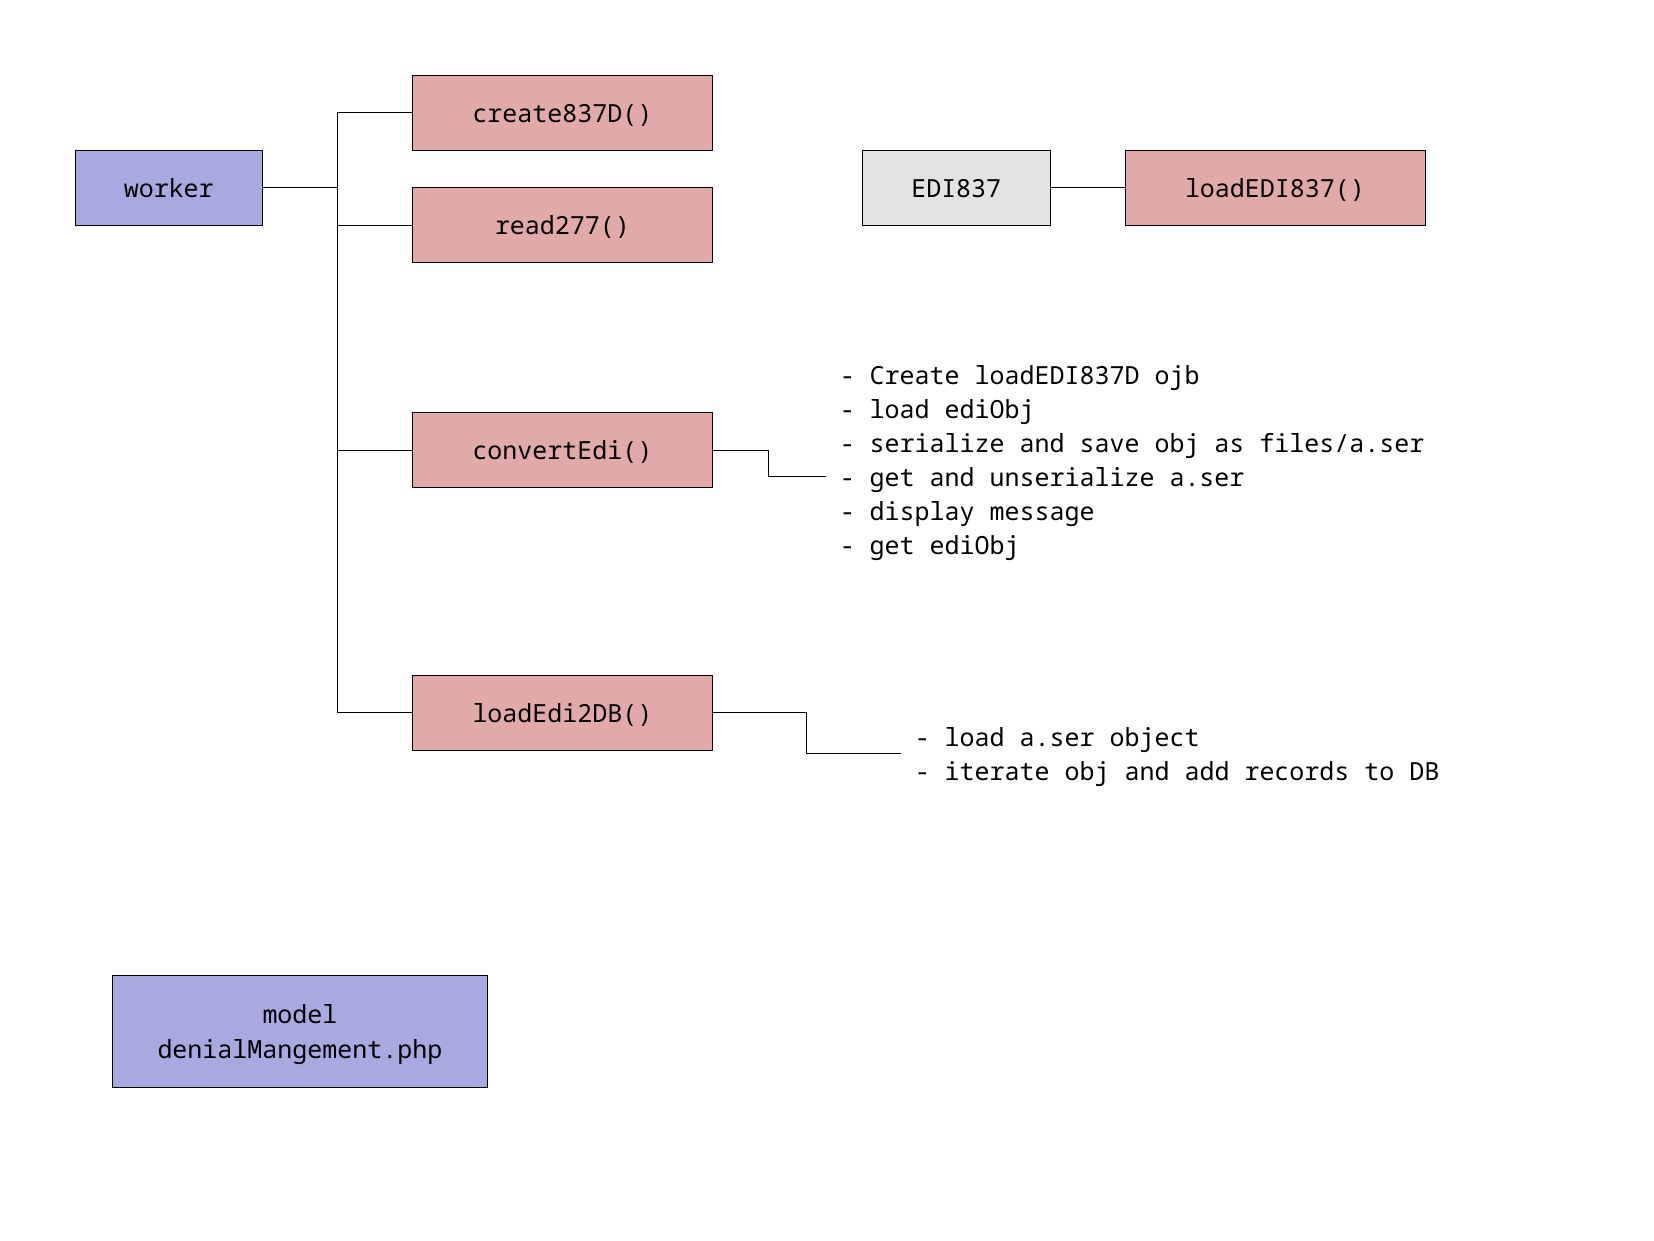

create837D()
worker
EDI837
loadEDI837()
read277()
- Create loadEDI837D ojb
- load ediObj
- serialize and save obj as files/a.ser
- get and unserialize a.ser
- display message
- get ediObj
convertEdi()
loadEdi2DB()
- load a.ser object
- iterate obj and add records to DB
model
denialMangement.php